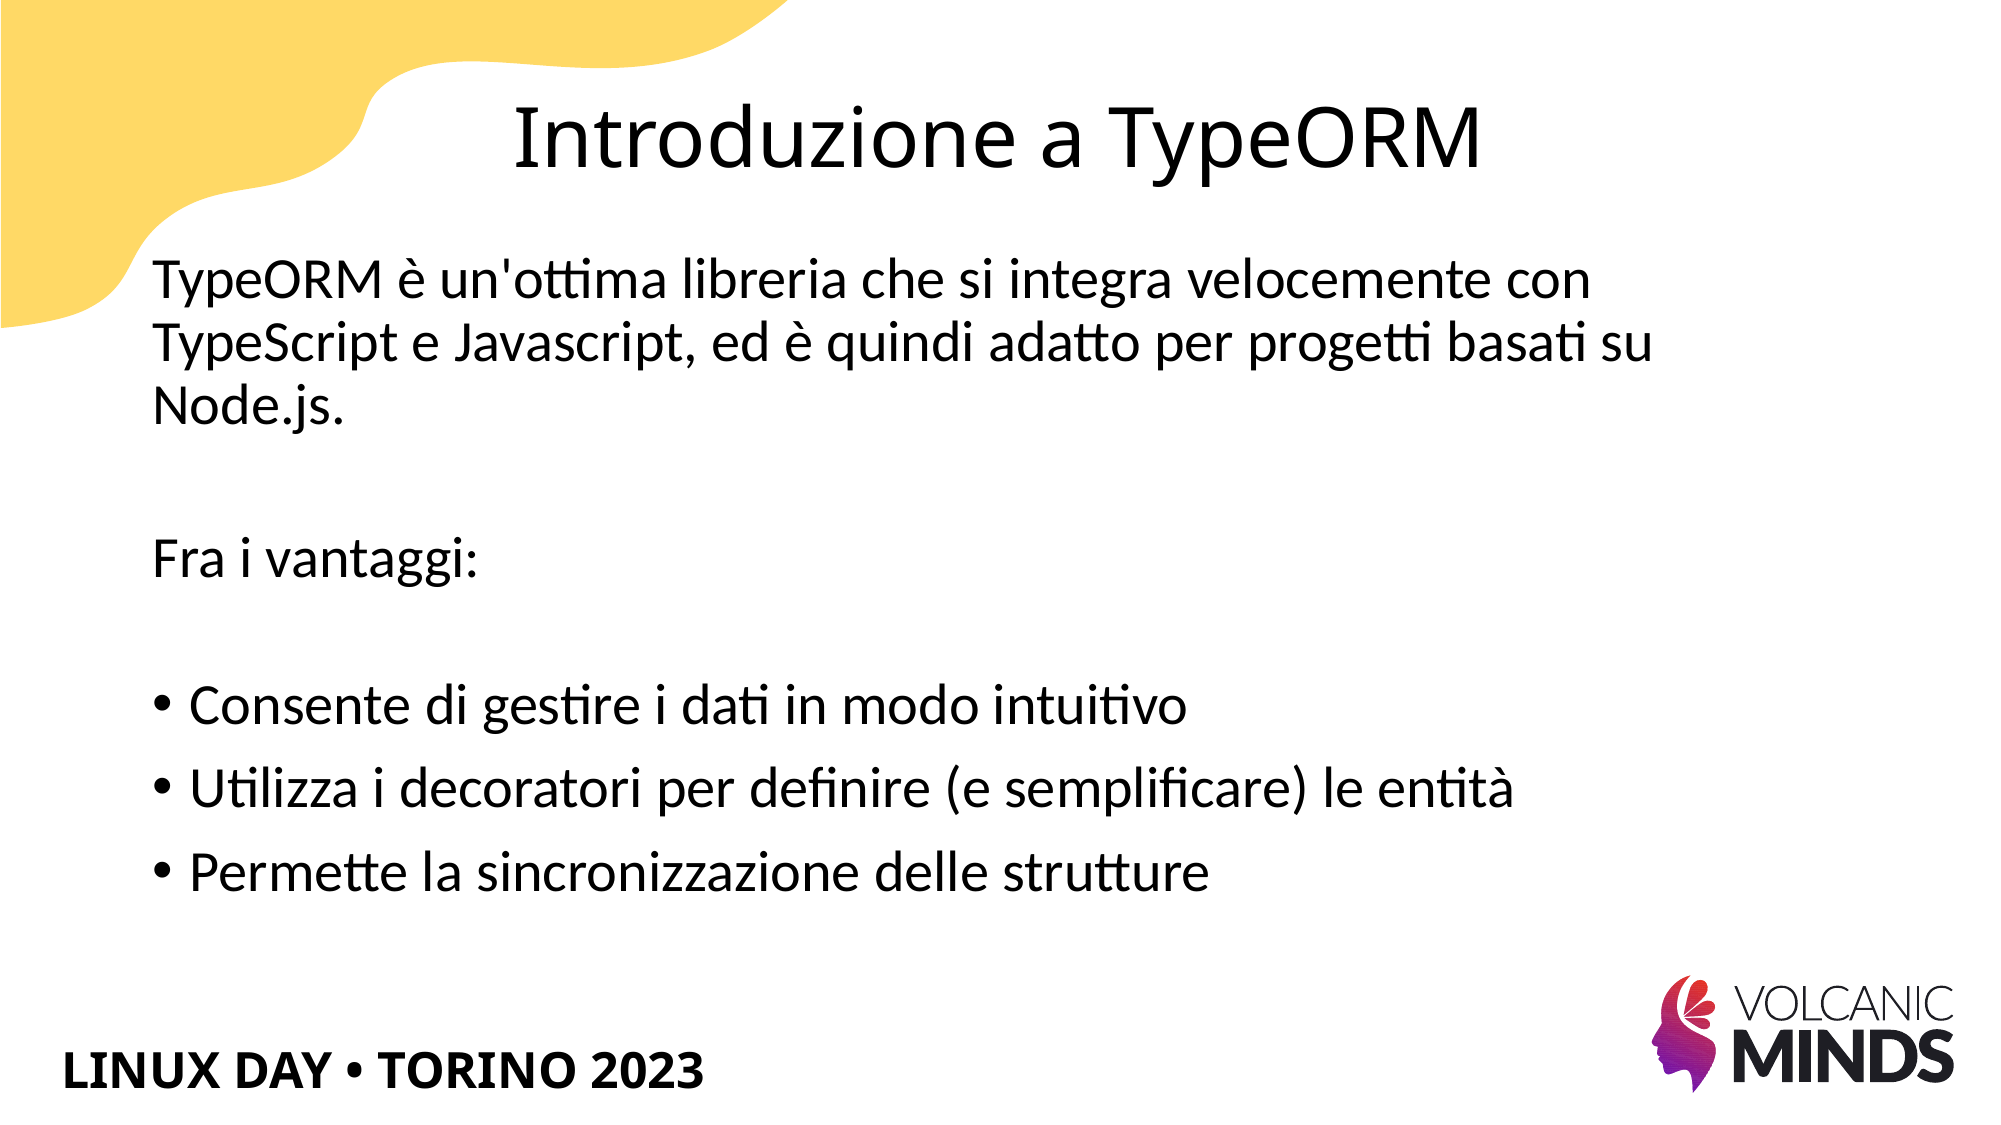

Introduzione a TypeORM
# TypeORM è un'ottima libreria che si integra velocemente con TypeScript e Javascript, ed è quindi adatto per progetti basati su Node.js.
Fra i vantaggi:
Consente di gestire i dati in modo intuitivo
Utilizza i decoratori per definire (e semplificare) le entità
Permette la sincronizzazione delle strutture
LINUX DAY • TORINO 2023